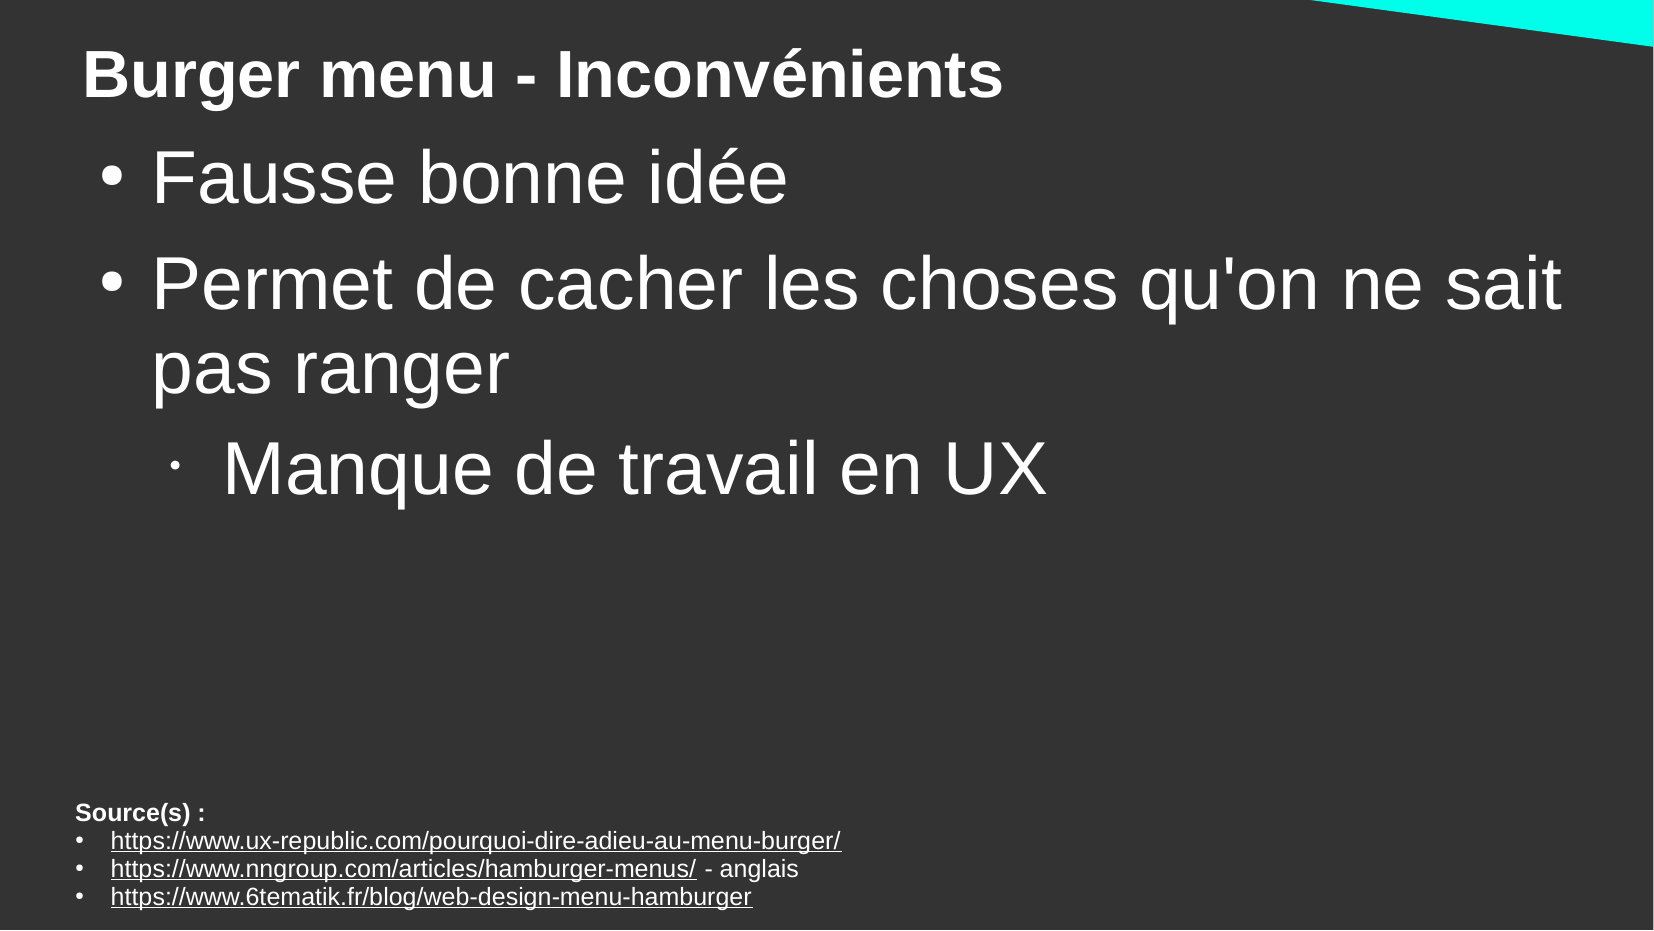

# Burger menu - Inconvénients
Fausse bonne idée
Permet de cacher les choses qu'on ne sait pas ranger
Manque de travail en UX
Source(s) :
https://www.ux-republic.com/pourquoi-dire-adieu-au-menu-burger/
https://www.nngroup.com/articles/hamburger-menus/ - anglais
https://www.6tematik.fr/blog/web-design-menu-hamburger